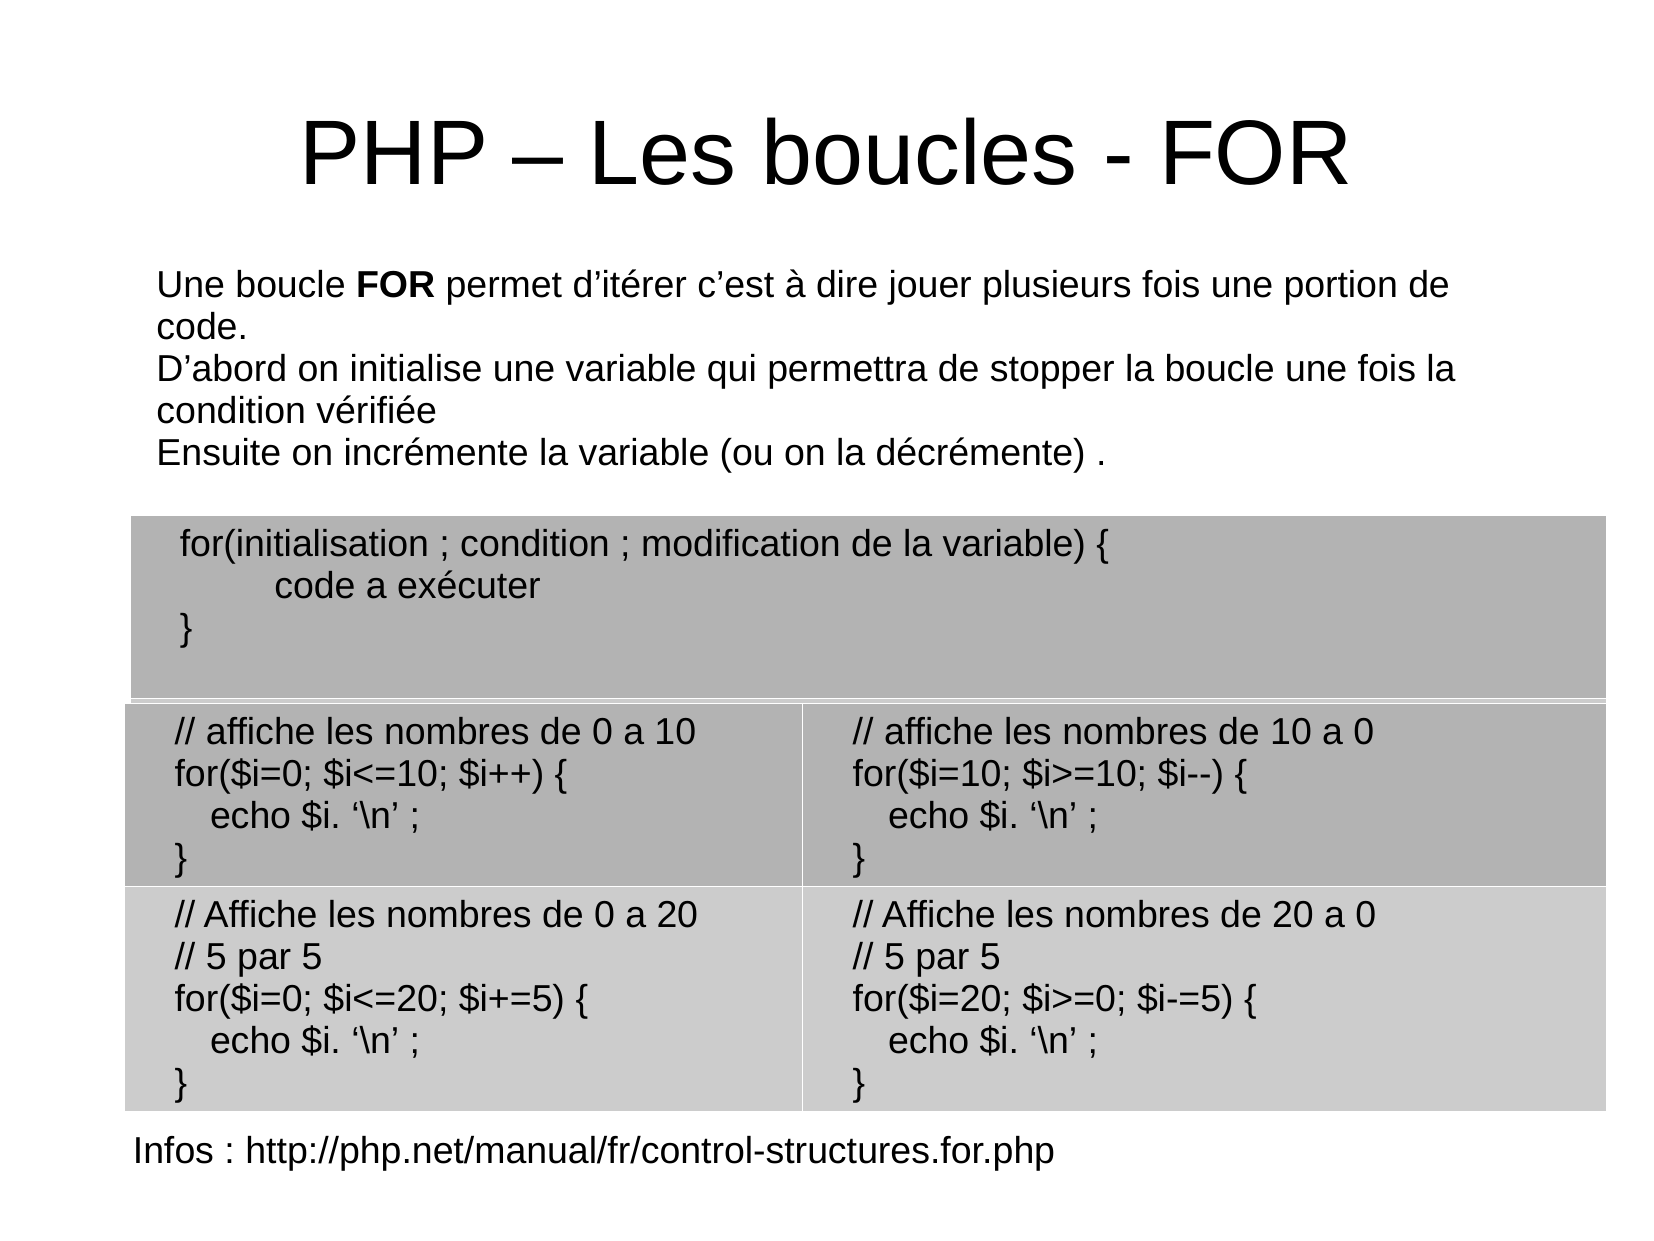

# PHP – Les boucles - FOR
Une boucle FOR permet d’itérer c’est à dire jouer plusieurs fois une portion de code.
D’abord on initialise une variable qui permettra de stopper la boucle une fois la condition vérifiée
Ensuite on incrémente la variable (ou on la décrémente) .
| for(initialisation ; condition ; modification de la variable) { code a exécuter } |
| --- |
| |
| // affiche les nombres de 0 a 10 for($i=0; $i<=10; $i++) { echo $i. ‘\n’ ; } | // affiche les nombres de 10 a 0 for($i=10; $i>=10; $i--) { echo $i. ‘\n’ ; } |
| --- | --- |
| // Affiche les nombres de 0 a 20 // 5 par 5 for($i=0; $i<=20; $i+=5) { echo $i. ‘\n’ ; } | // Affiche les nombres de 20 a 0 // 5 par 5 for($i=20; $i>=0; $i-=5) { echo $i. ‘\n’ ; } |
Infos : http://php.net/manual/fr/control-structures.for.php